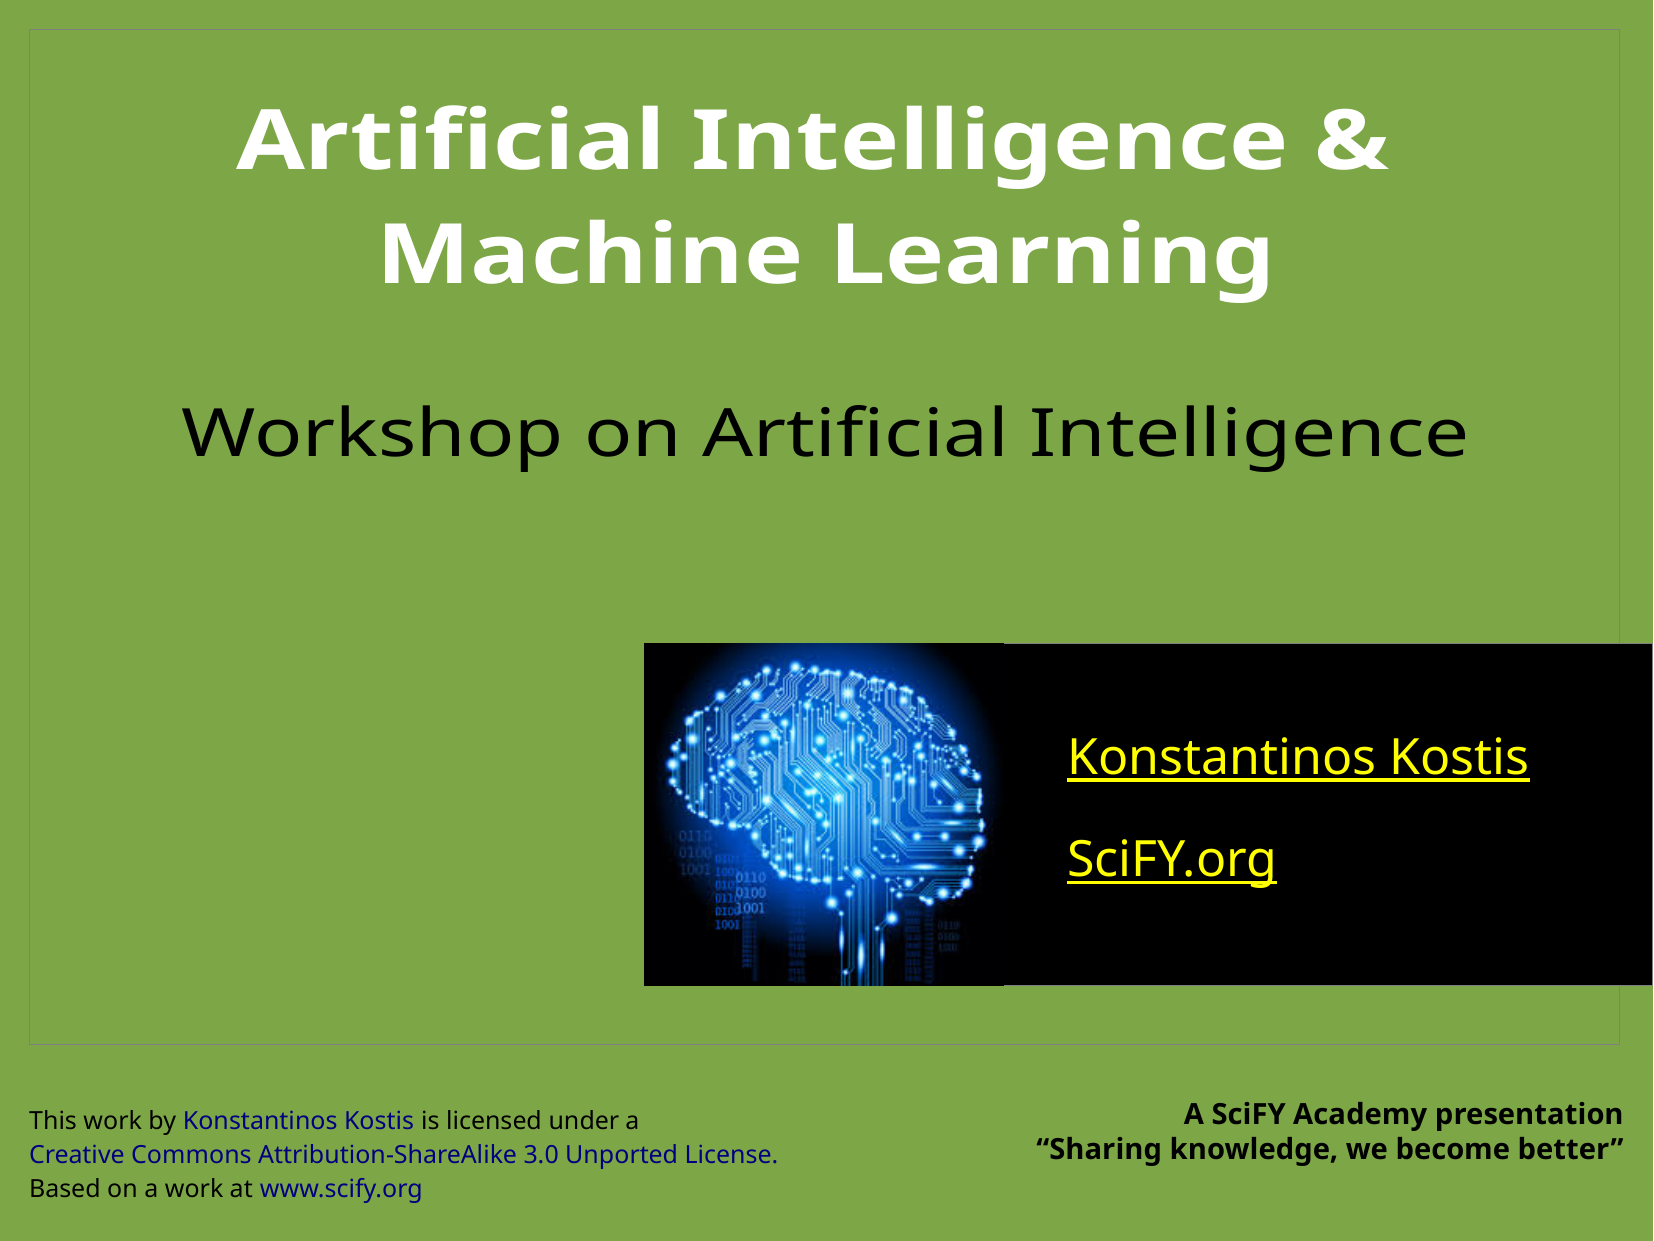

# Artificial Intelligence & Machine Learning
Workshop on Artificial Intelligence
Konstantinos Kostis
SciFY.org
Α SciFY Academy presentation
“Sharing knowledge, we become better”
This work by Konstantinos Kostis is licensed under a
Creative Commons Attribution-ShareAlike 3.0 Unported License.
Based on a work at www.scify.org